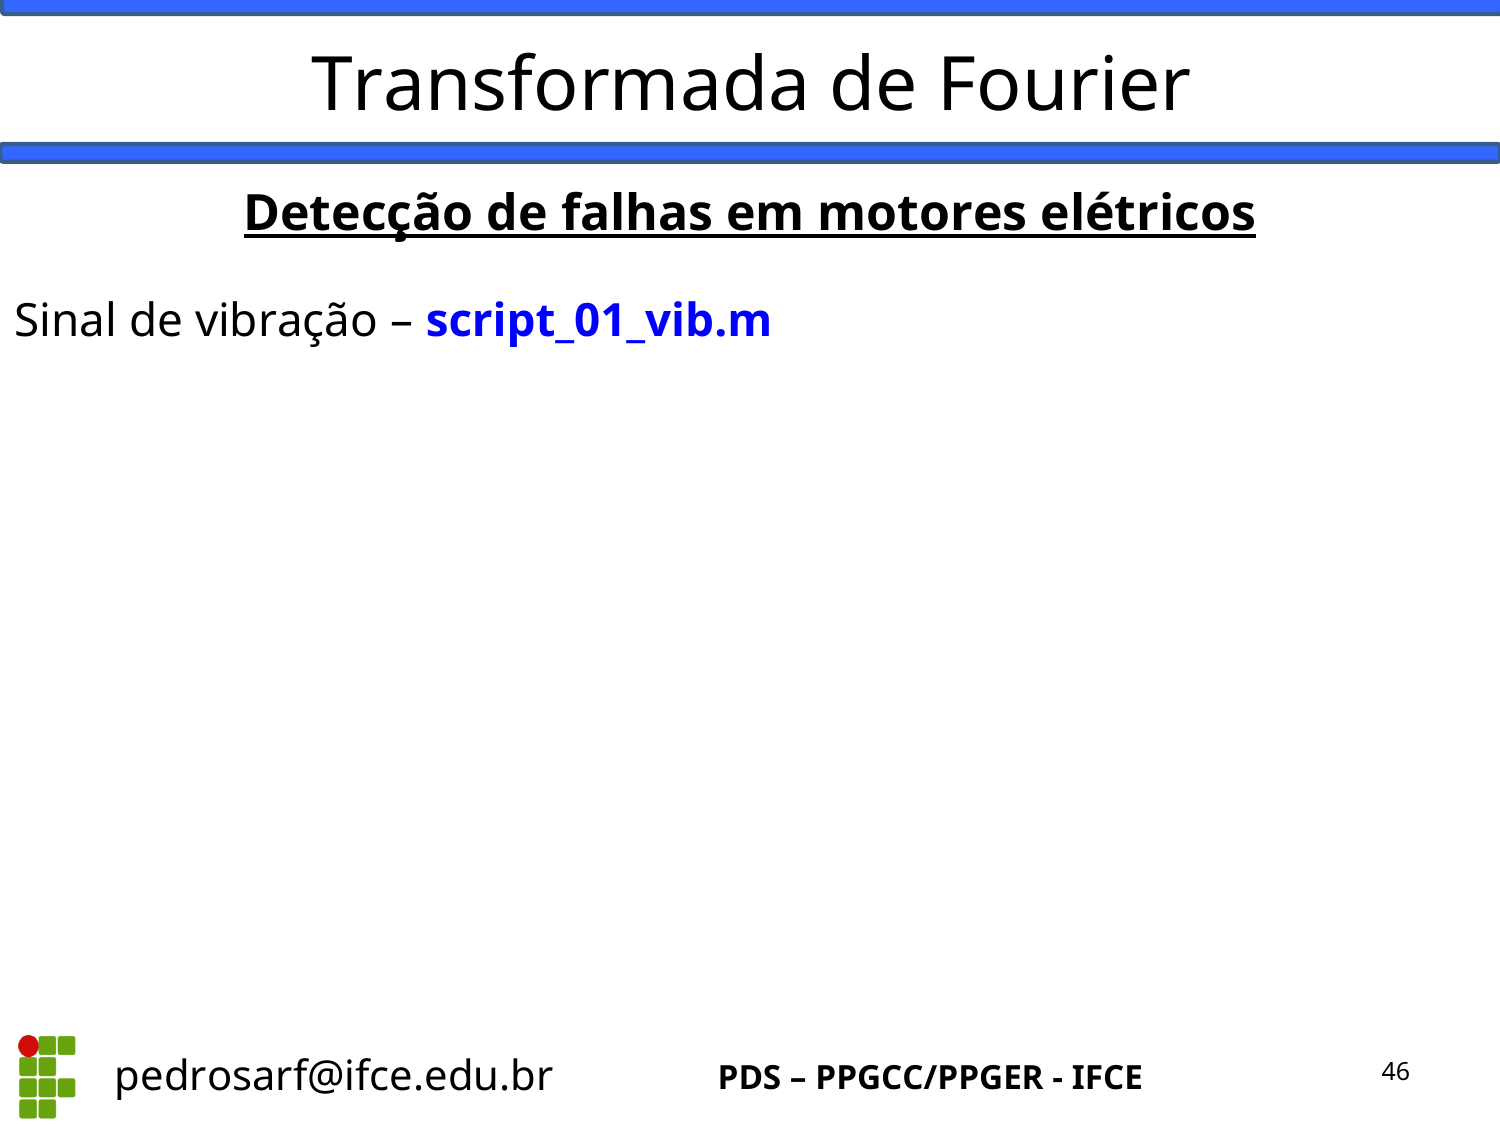

Transformada de Fourier
Detecção de falhas em motores elétricos
Sinal de vibração – script_01_vib.m